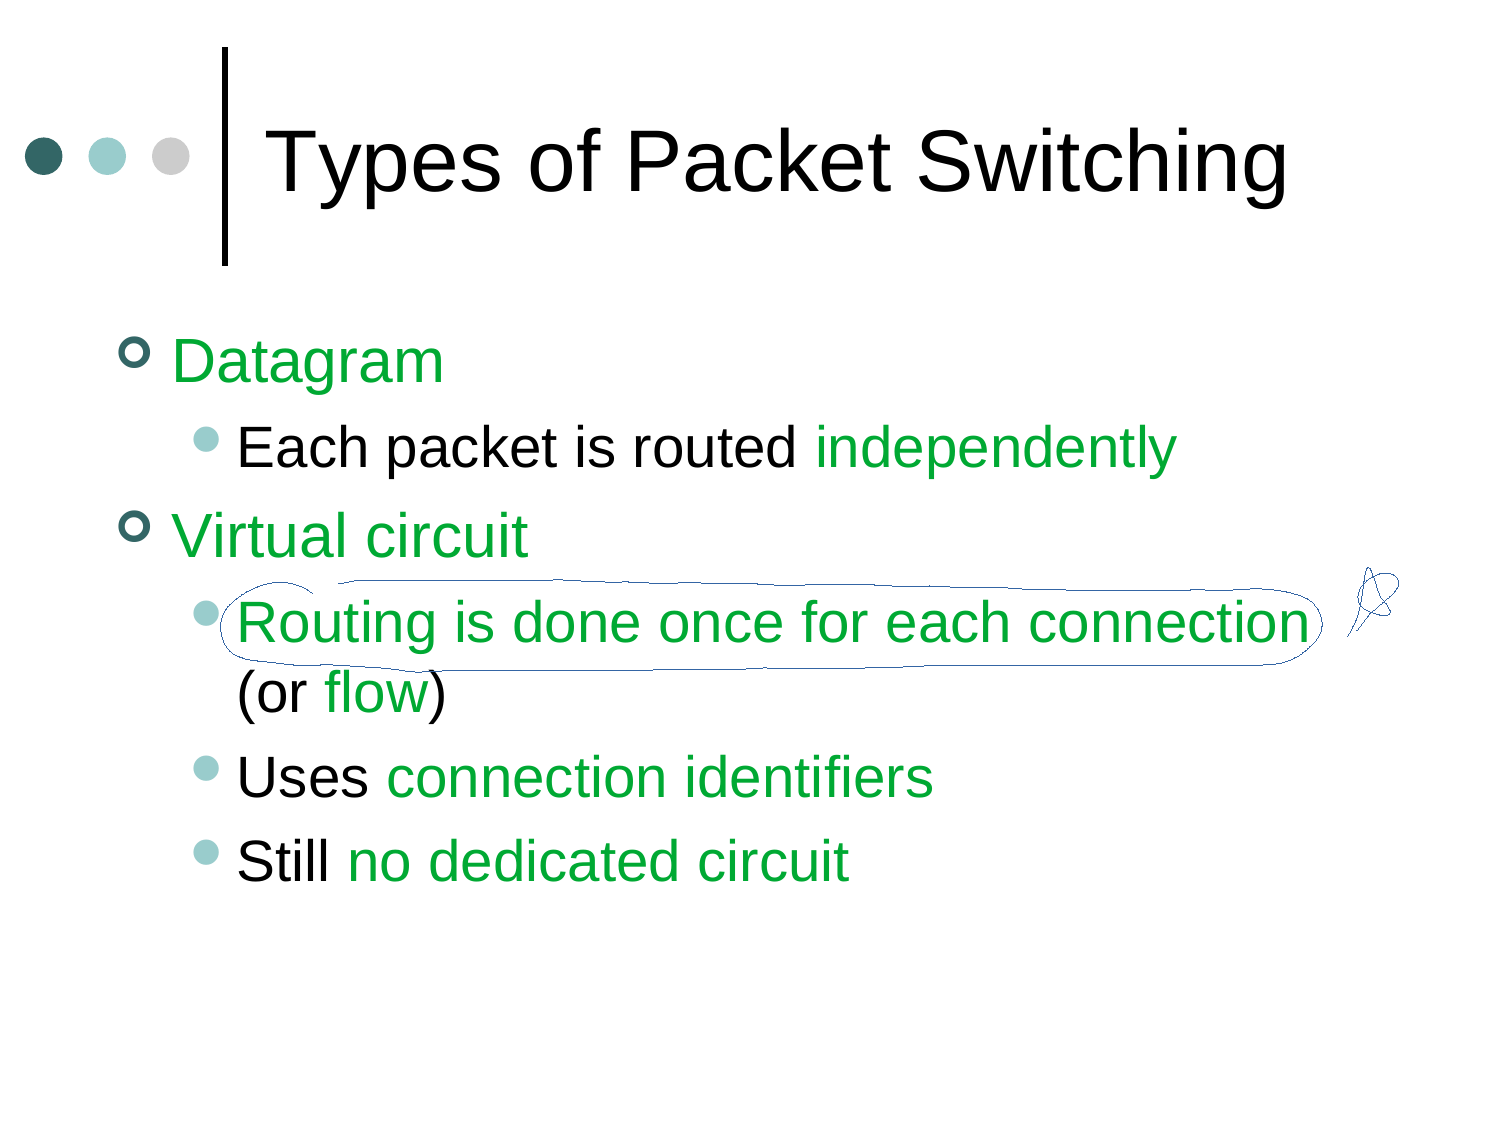

# Types of Packet Switching
Datagram
Each packet is routed independently
Virtual circuit
Routing is done once for each connection (or flow)
Uses connection identifiers
Still no dedicated circuit